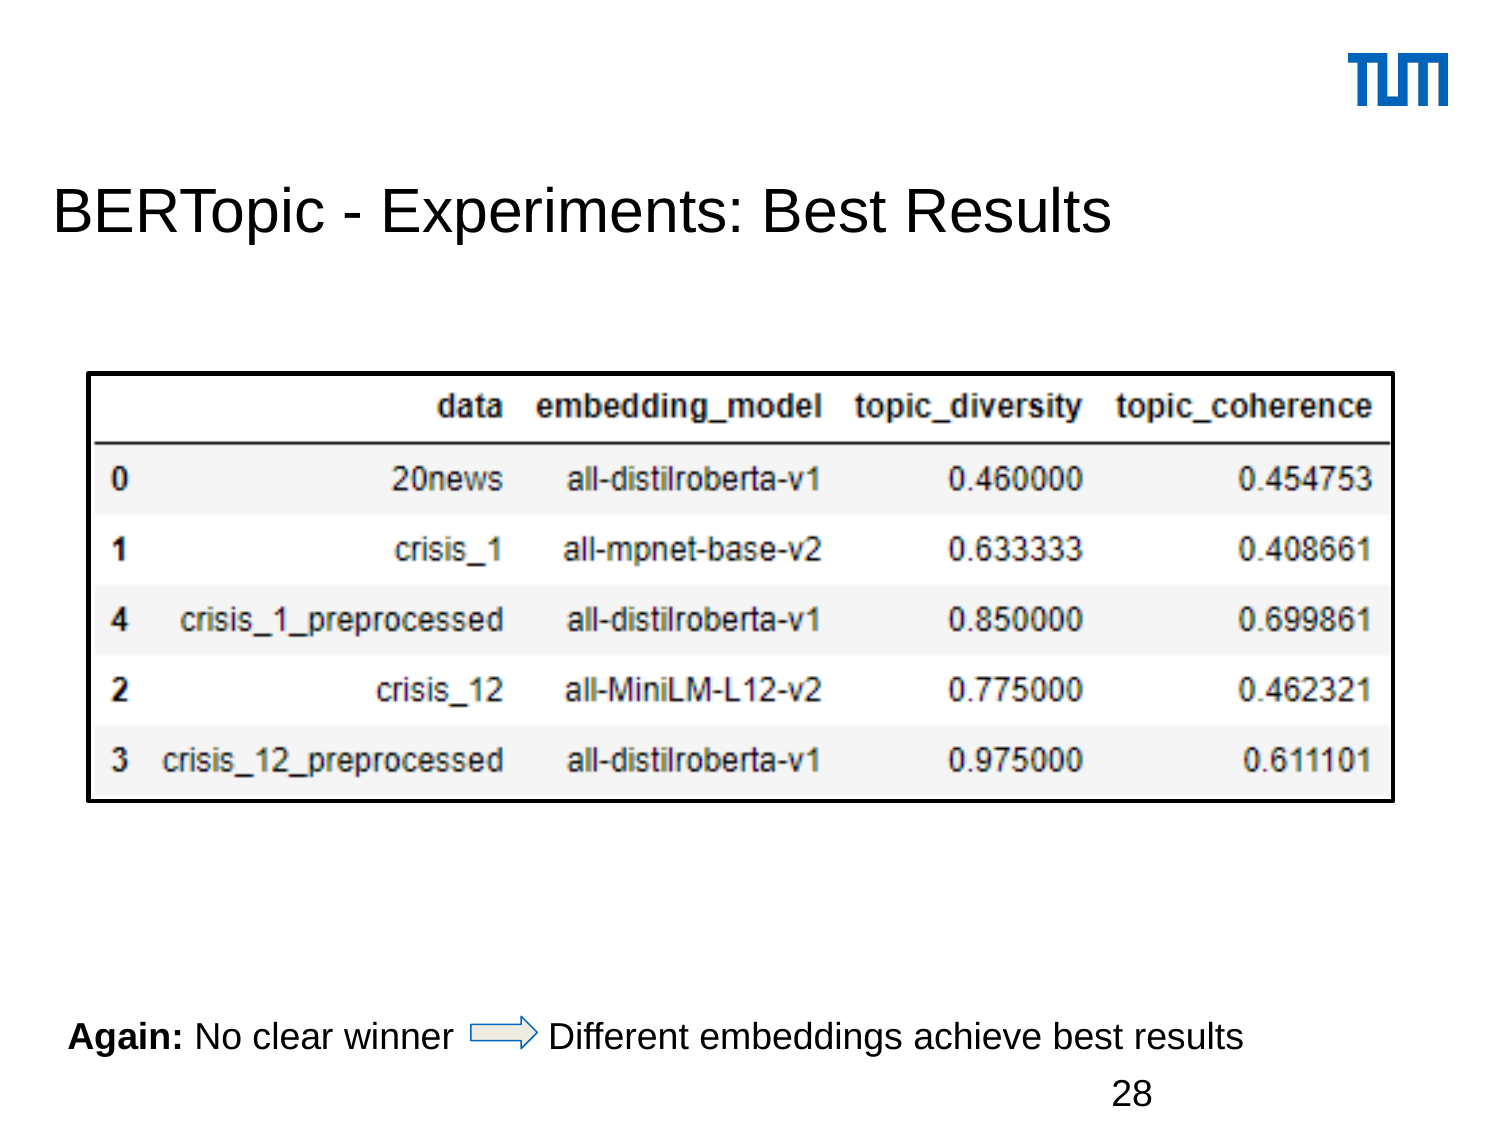

BERTopic - Experiments: Best Results
Again: No clear winner Different embeddings achieve best results